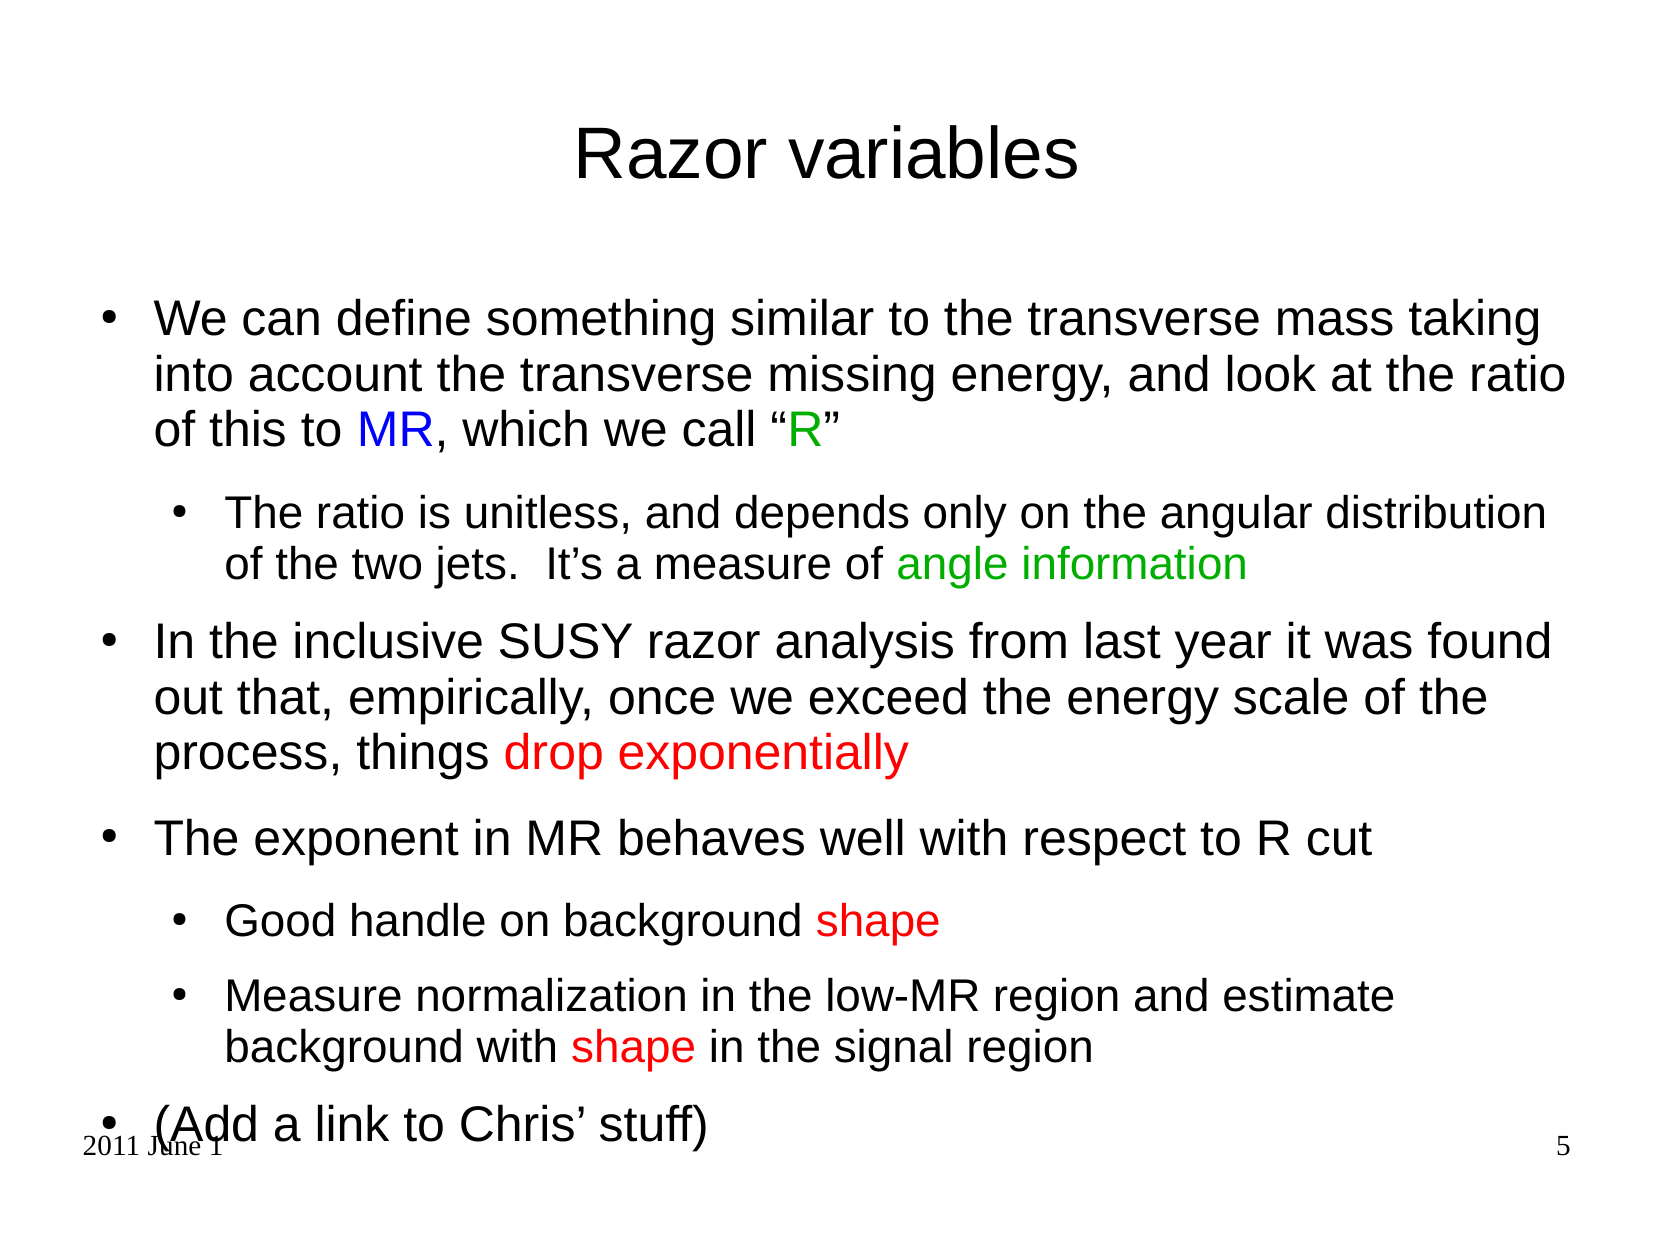

# Razor variables
We can define something similar to the transverse mass taking into account the transverse missing energy, and look at the ratio of this to MR, which we call “R”
The ratio is unitless, and depends only on the angular distribution of the two jets. It’s a measure of angle information
In the inclusive SUSY razor analysis from last year it was found out that, empirically, once we exceed the energy scale of the process, things drop exponentially
The exponent in MR behaves well with respect to R cut
Good handle on background shape
Measure normalization in the low-MR region and estimate background with shape in the signal region
(Add a link to Chris’ stuff)
2011 June 1
5